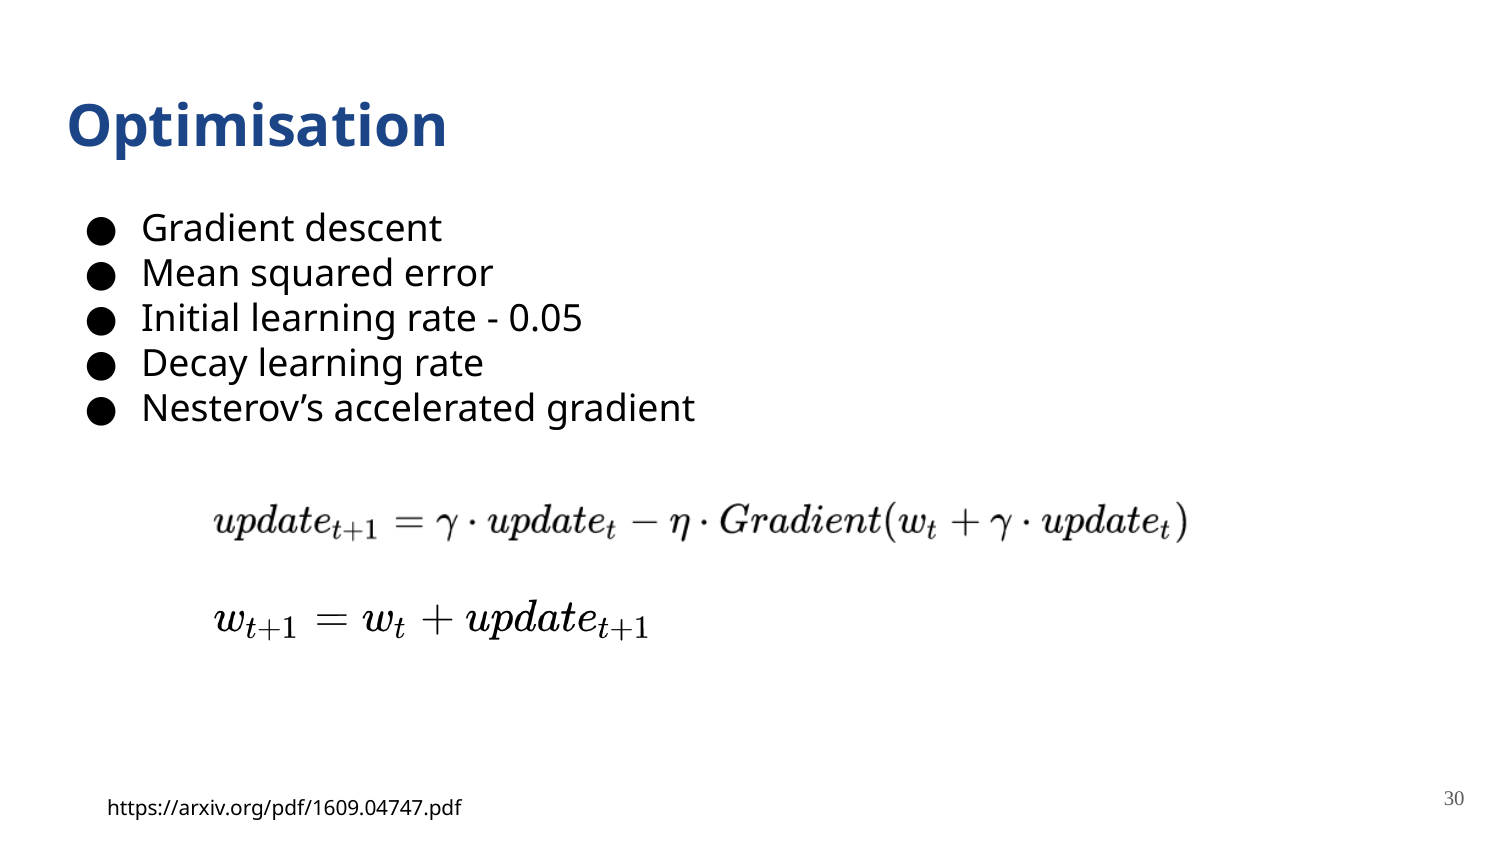

# Optimisation
Gradient descent
Mean squared error
Initial learning rate - 0.05
Decay learning rate
Nesterov’s accelerated gradient
https://arxiv.org/pdf/1609.04747.pdf